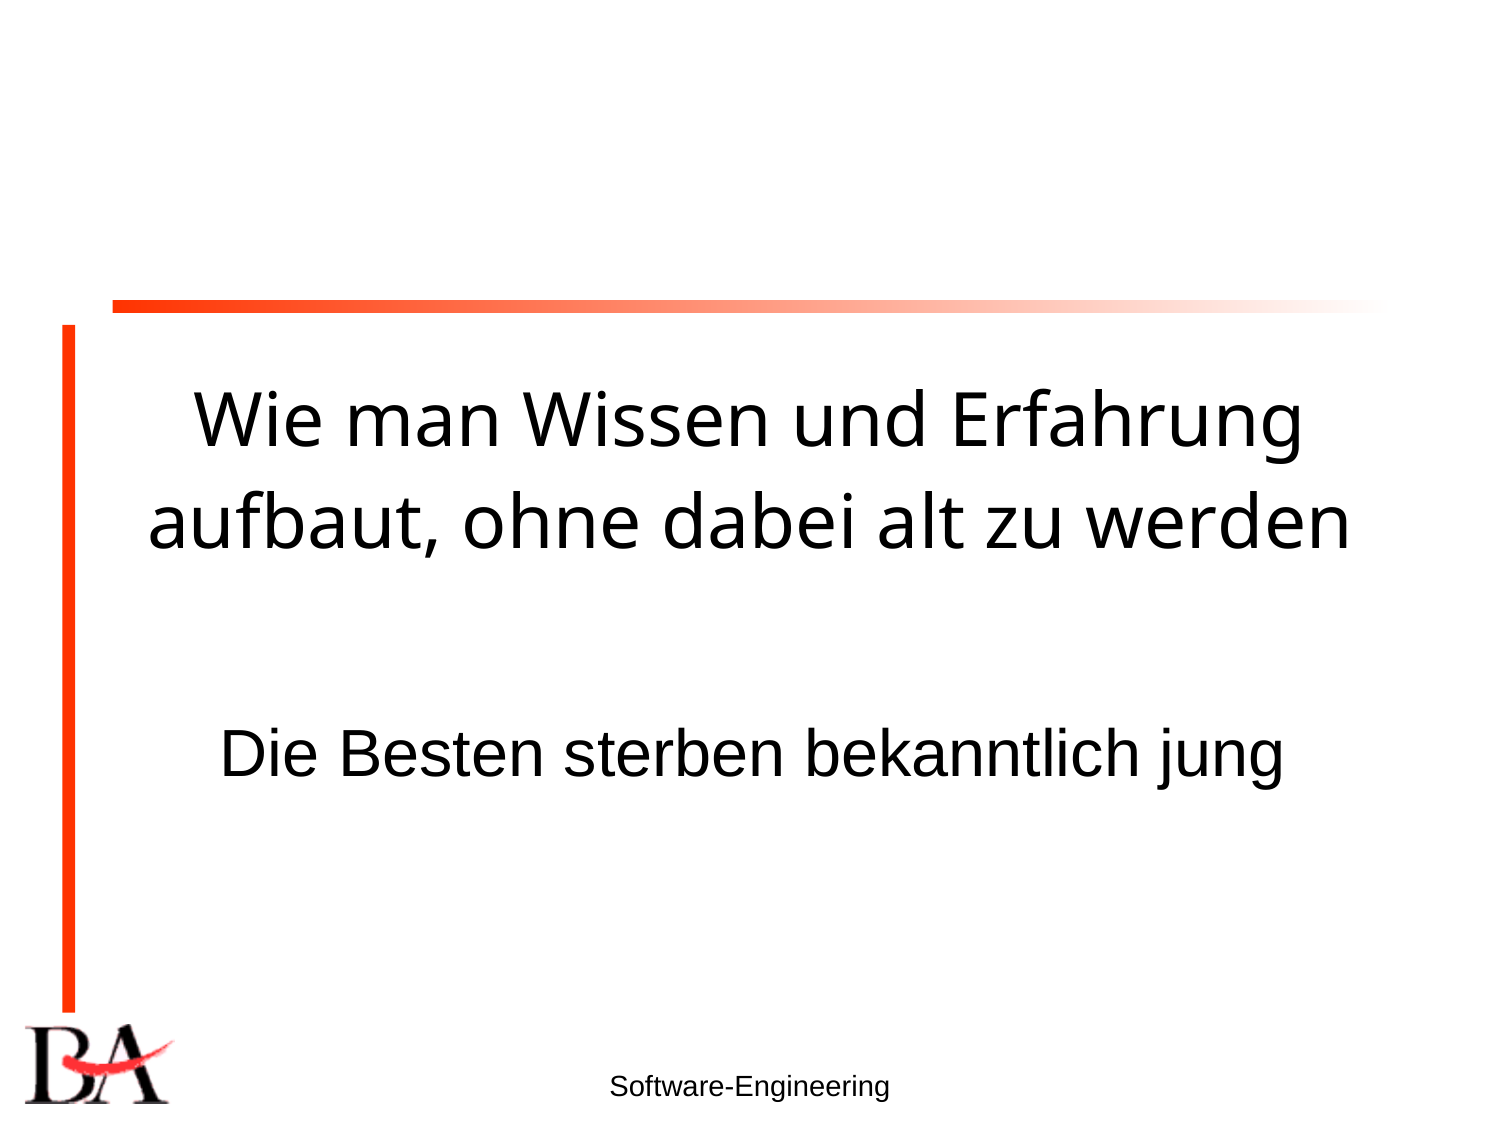

# Wie man Wissen und Erfahrung aufbaut, ohne dabei alt zu werden
Die Besten sterben bekanntlich jung